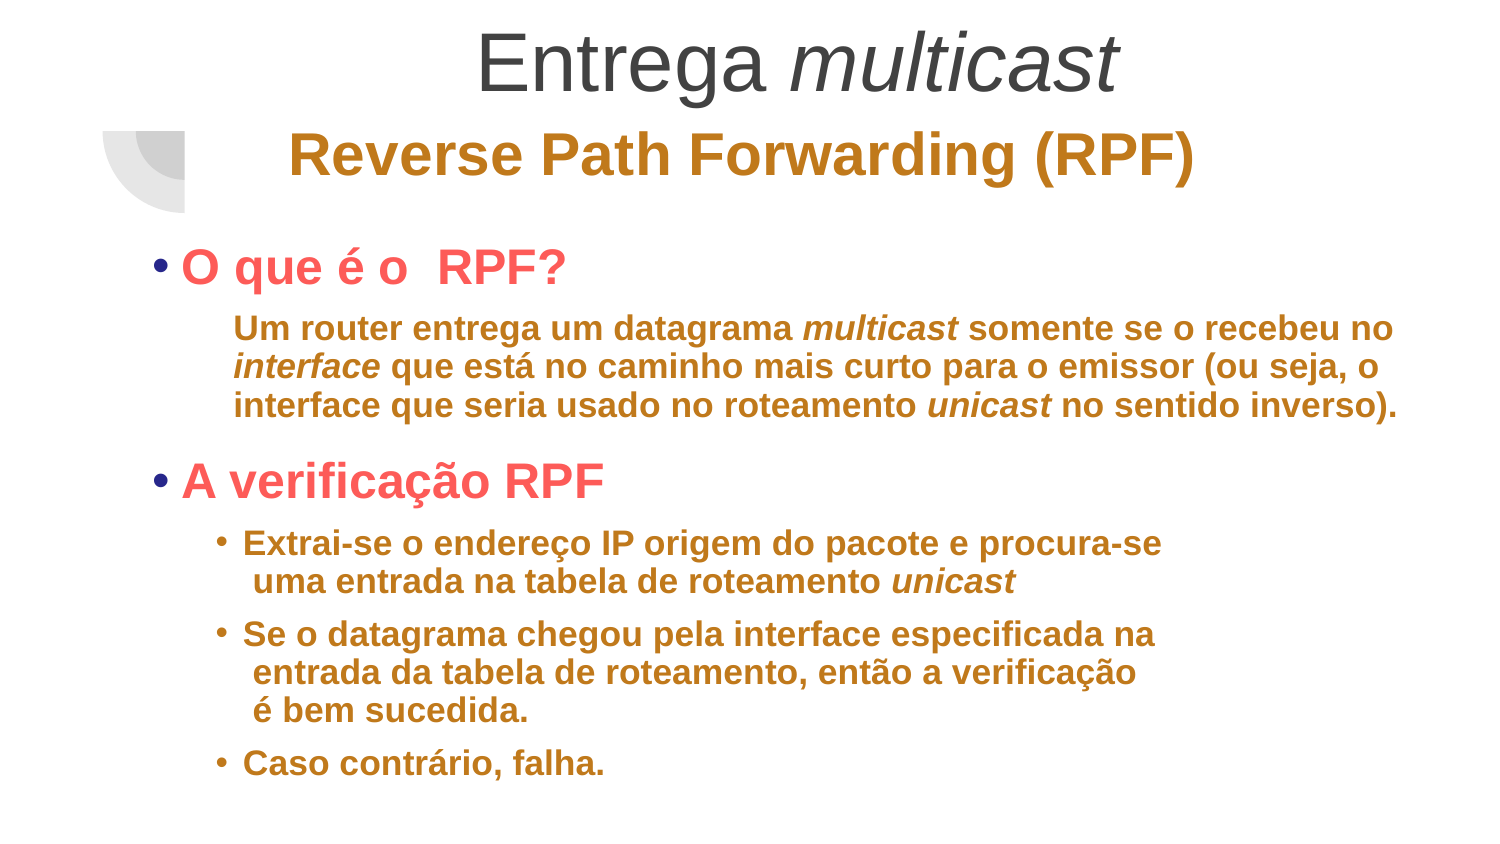

# Entrega multicast
Reverse Path Forwarding (RPF)
O que é o RPF?
Um router entrega um datagrama multicast somente se o recebeu no interface que está no caminho mais curto para o emissor (ou seja, o interface que seria usado no roteamento unicast no sentido inverso).
A verificação RPF
 Extrai-se o endereço IP origem do pacote e procura-se
 uma entrada na tabela de roteamento unicast
 Se o datagrama chegou pela interface especificada na
 entrada da tabela de roteamento, então a verificação
 é bem sucedida.
 Caso contrário, falha.